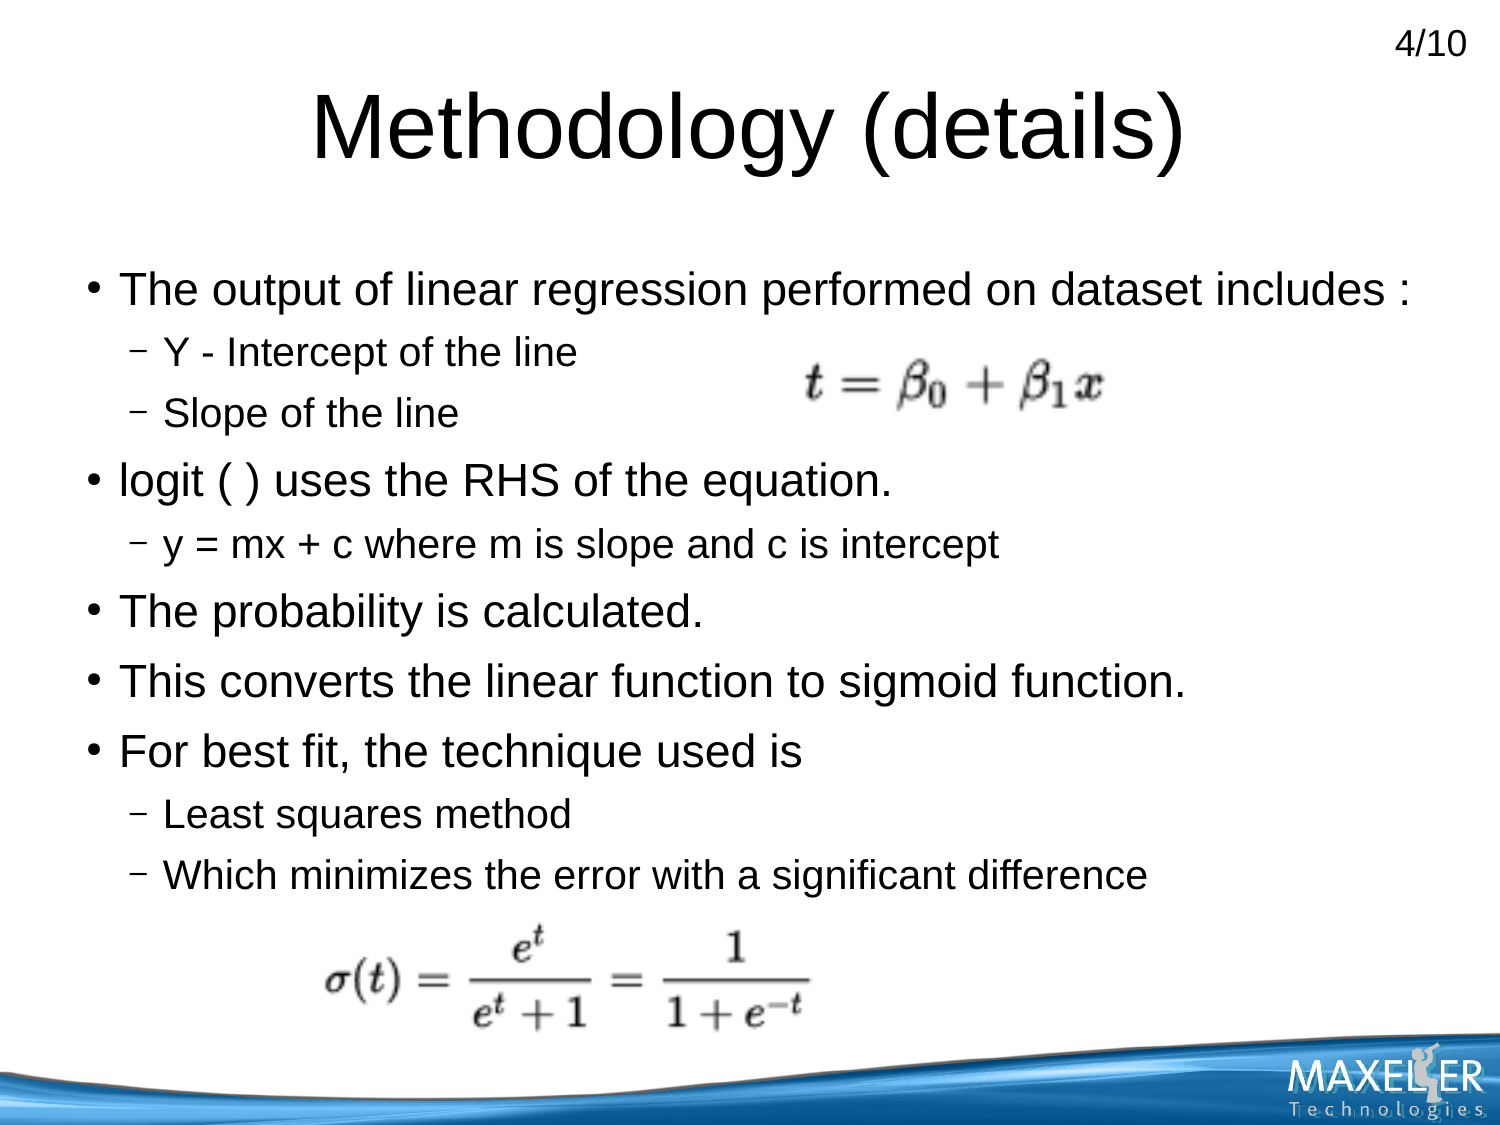

4/10
# Methodology (details)
The output of linear regression performed on dataset includes :
Y - Intercept of the line
Slope of the line
logit ( ) uses the RHS of the equation.
y = mx + c where m is slope and c is intercept
The probability is calculated.
This converts the linear function to sigmoid function.
For best fit, the technique used is
Least squares method
Which minimizes the error with a significant difference